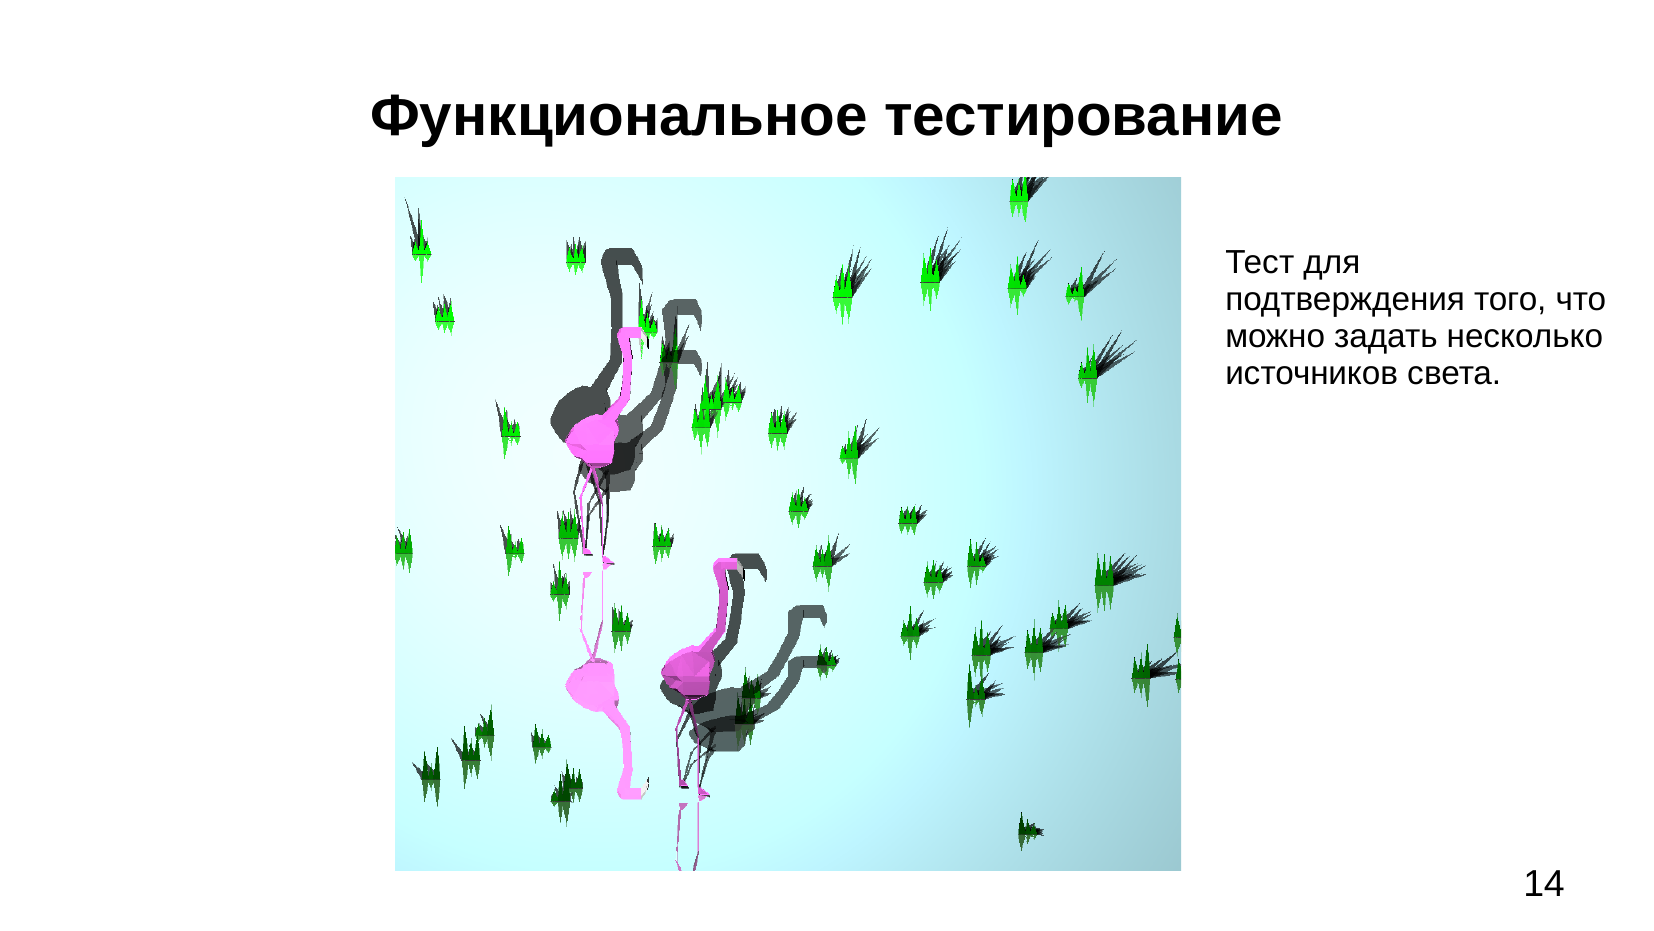

# Функциональное тестирование
Тест для подтверждения того, что можно задать несколько источников света.